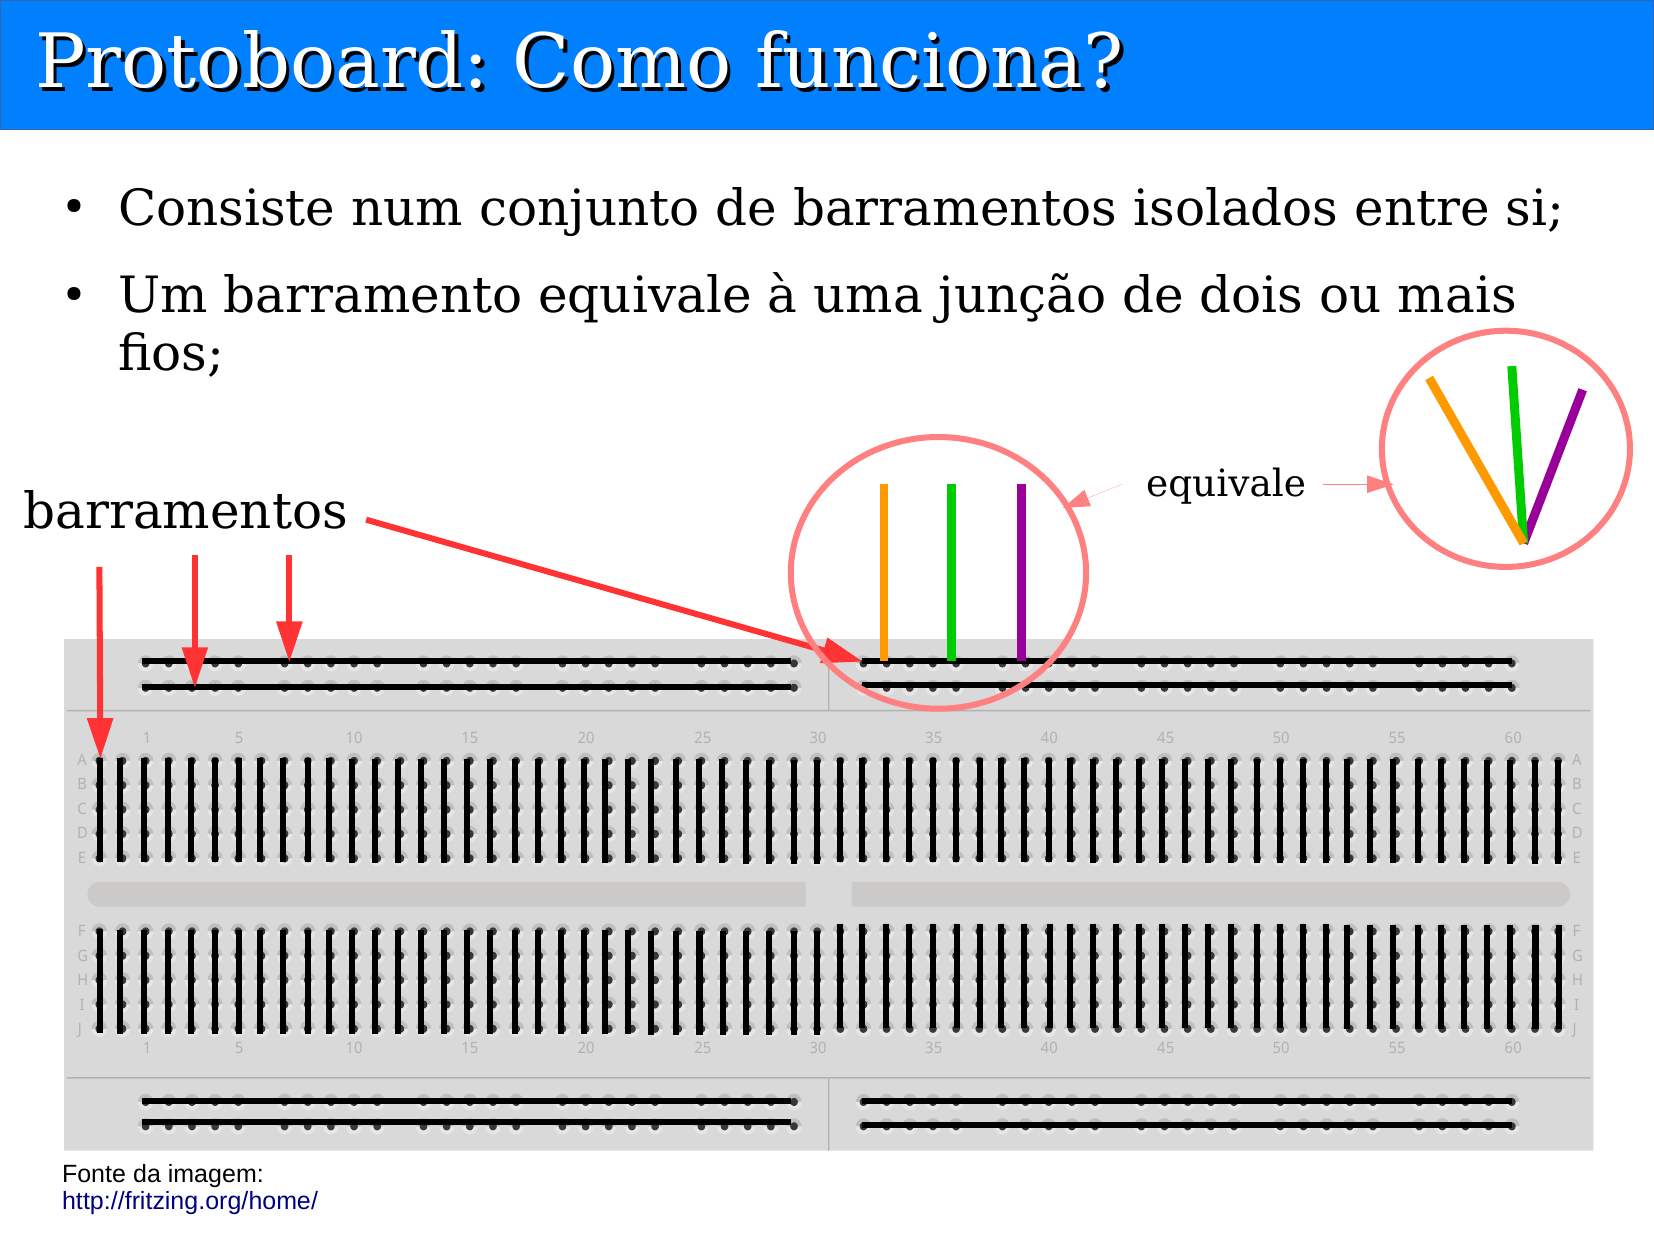

# Protoboard: Como funciona?
Consiste num conjunto de barramentos isolados entre si;
Um barramento equivale à uma junção de dois ou mais fios;
equivale
barramentos
Fonte da imagem:
http://fritzing.org/home/